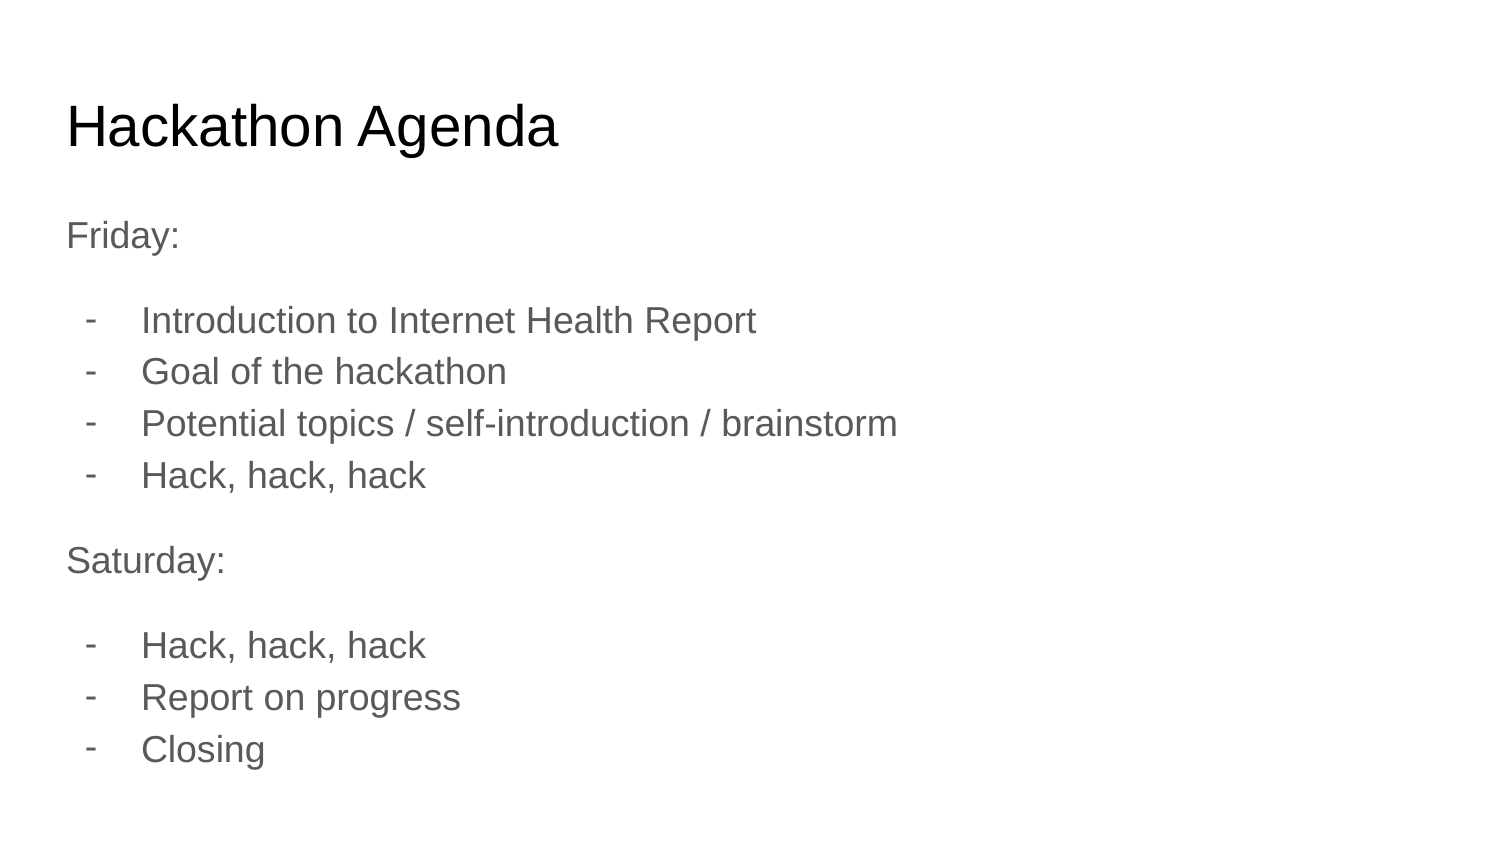

# Hackathon Agenda
Friday:
Introduction to Internet Health Report
Goal of the hackathon
Potential topics / self-introduction / brainstorm
Hack, hack, hack
Saturday:
Hack, hack, hack
Report on progress
Closing